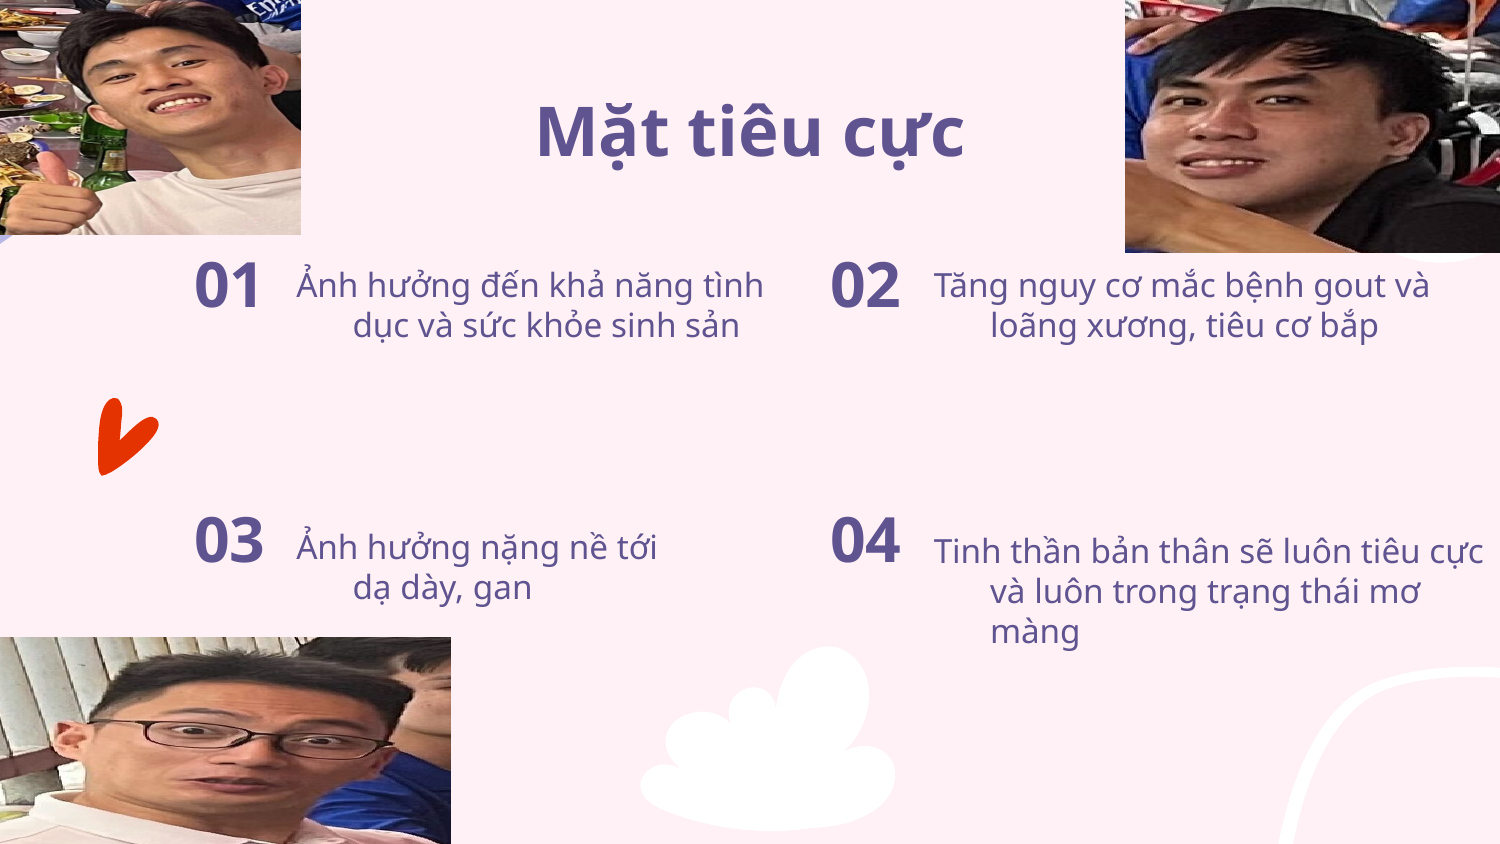

# Mặt tiêu cực
01
Ảnh hưởng đến khả năng tình dục và sức khỏe sinh sản
02
Tăng nguy cơ mắc bệnh gout và loãng xương, tiêu cơ bắp
03
04
Ảnh hưởng nặng nề tới dạ dày, gan
Tinh thần bản thân sẽ luôn tiêu cực và luôn trong trạng thái mơ màng